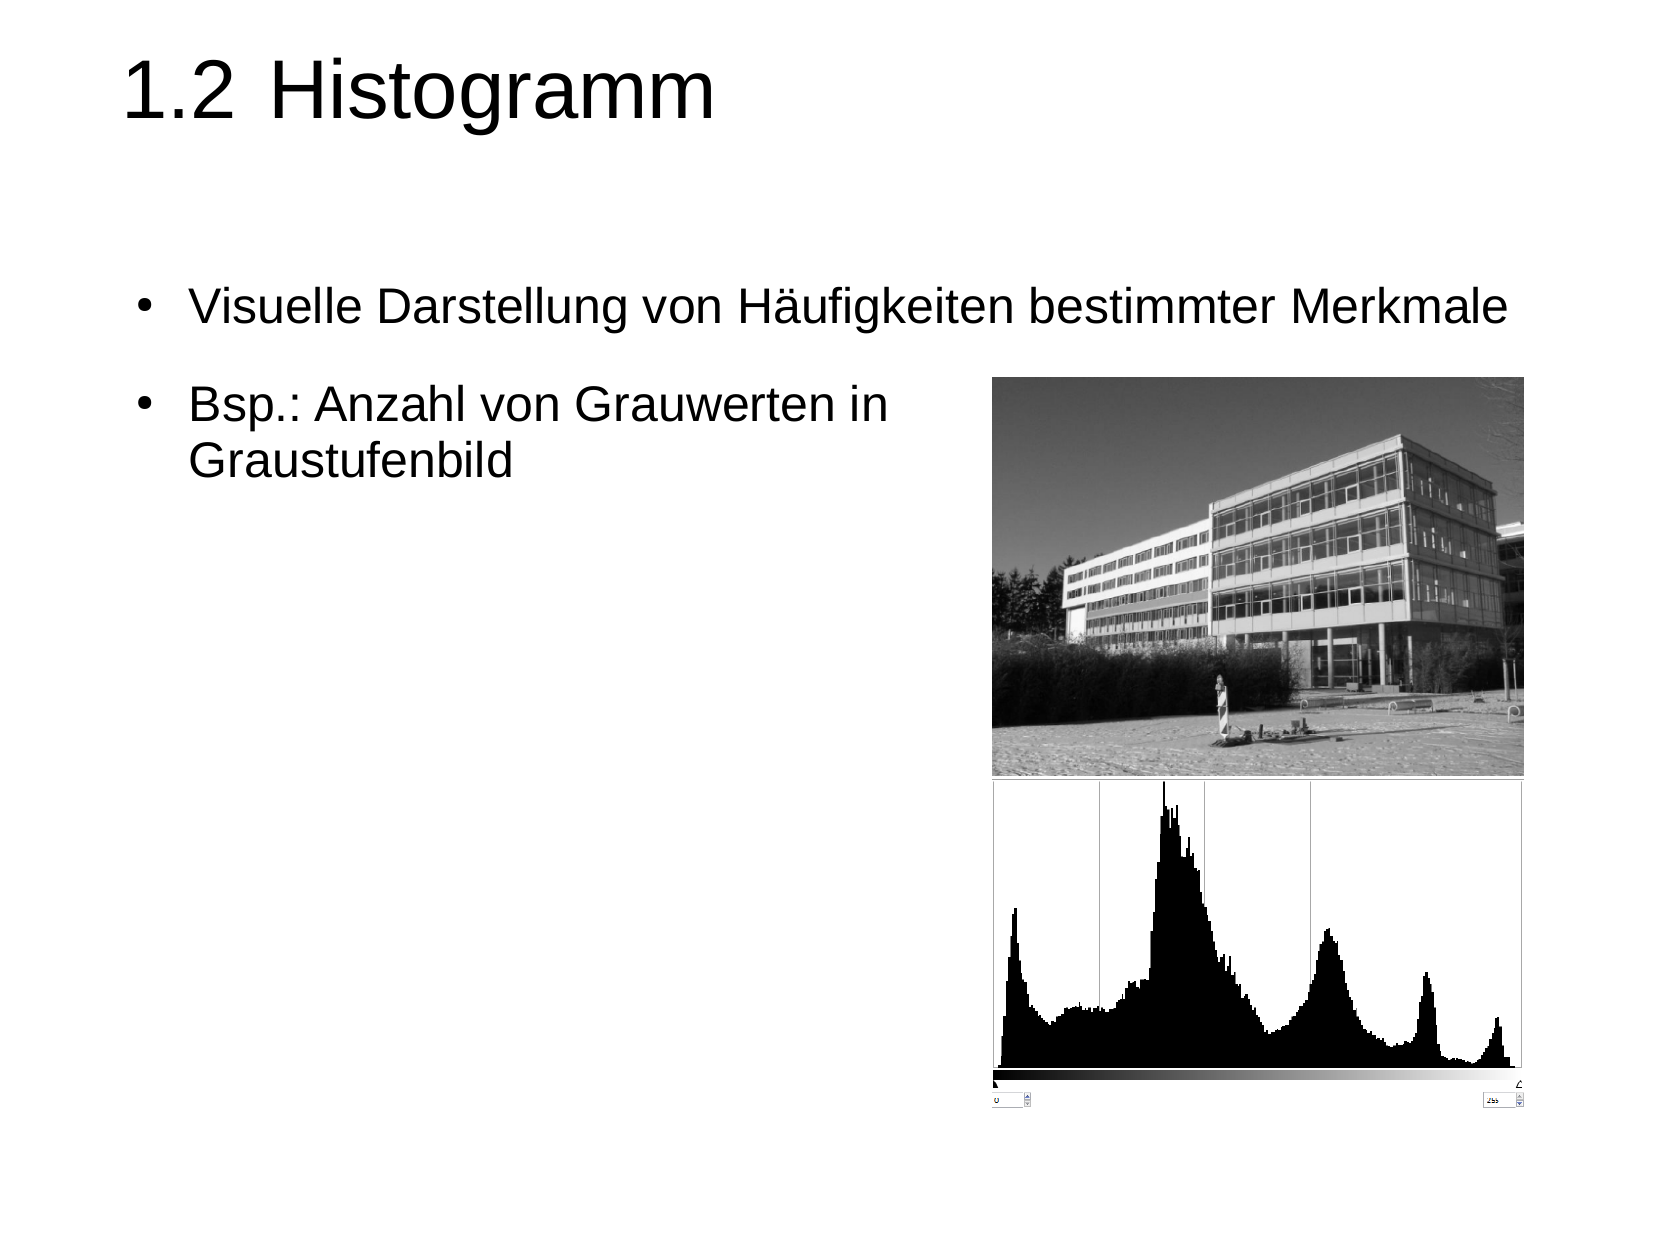

1.2	Histogramm
# Visuelle Darstellung von Häufigkeiten bestimmter Merkmale
Bsp.: Anzahl von Grauwerten in Graustufenbild